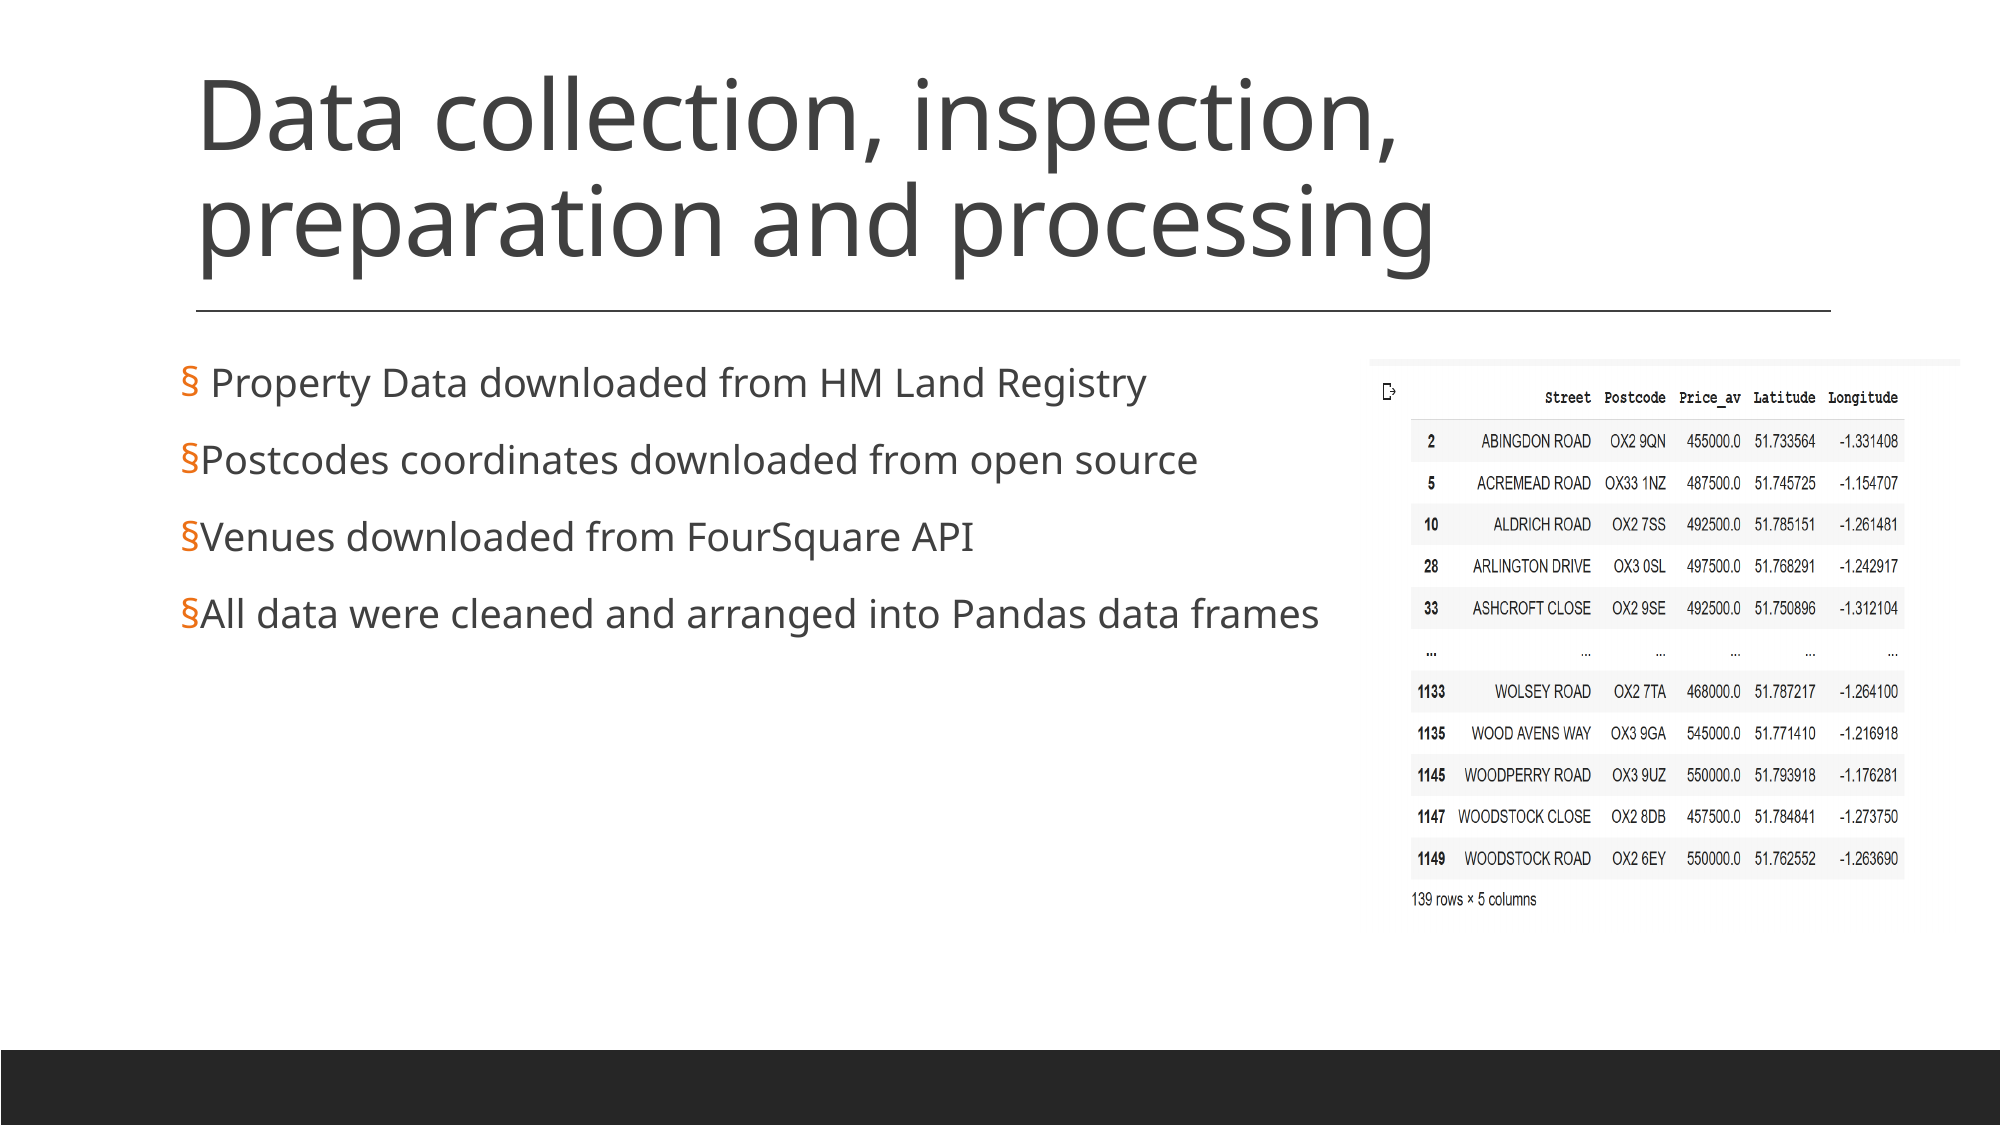

# Data collection, inspection, preparation and processing
 Property Data downloaded from HM Land Registry
Postcodes coordinates downloaded from open source
Venues downloaded from FourSquare API
All data were cleaned and arranged into Pandas data frames